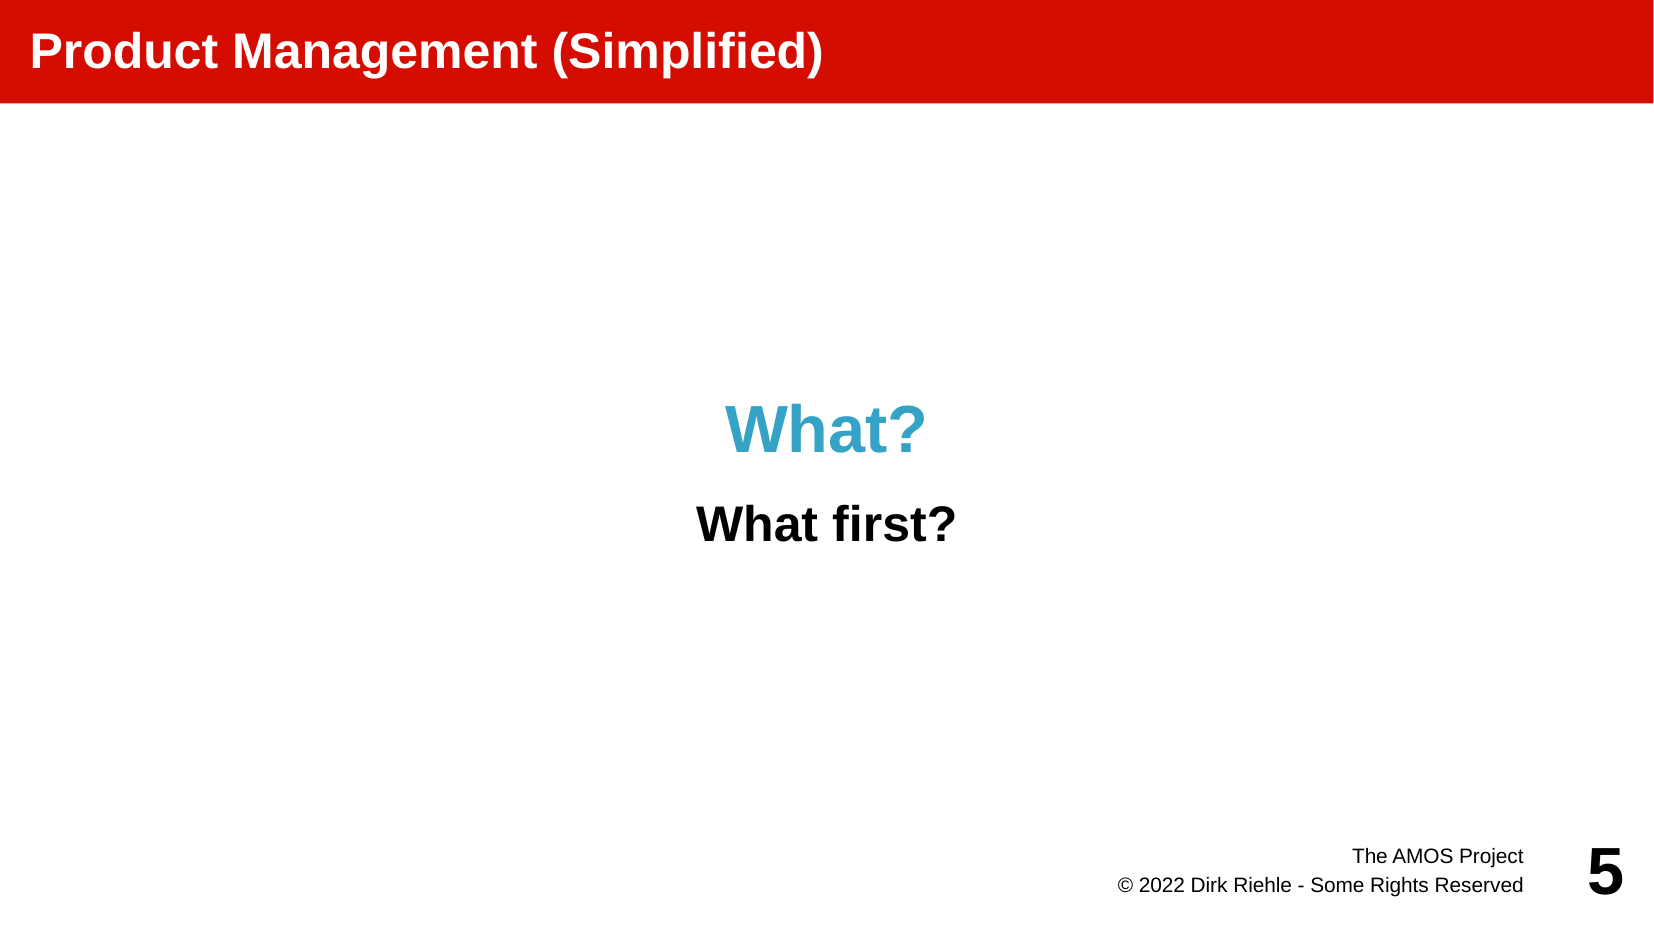

# Product Management (Simplified)
What?
What first?
The AMOS Project
5
© 2022 Dirk Riehle - Some Rights Reserved